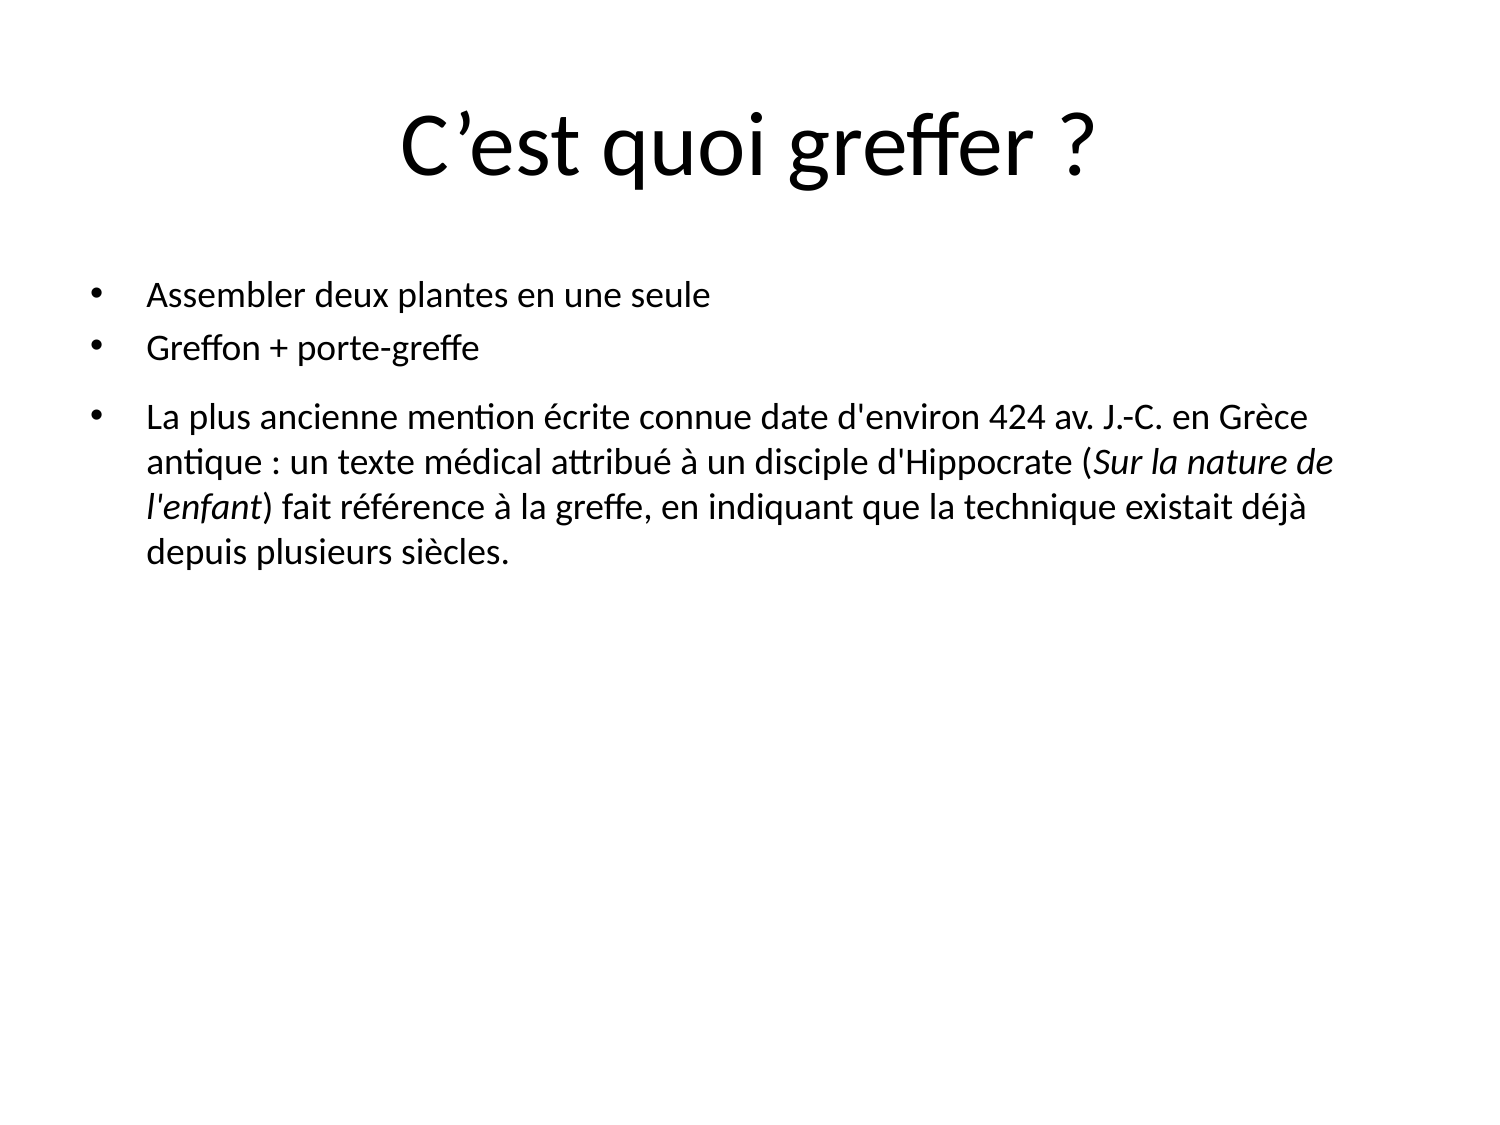

# C’est quoi greffer ?
Assembler deux plantes en une seule
Greffon + porte-greffe
La plus ancienne mention écrite connue date d'environ 424 av. J.-C. en Grèce antique : un texte médical attribué à un disciple d'Hippocrate (Sur la nature de l'enfant) fait référence à la greffe, en indiquant que la technique existait déjà depuis plusieurs siècles.